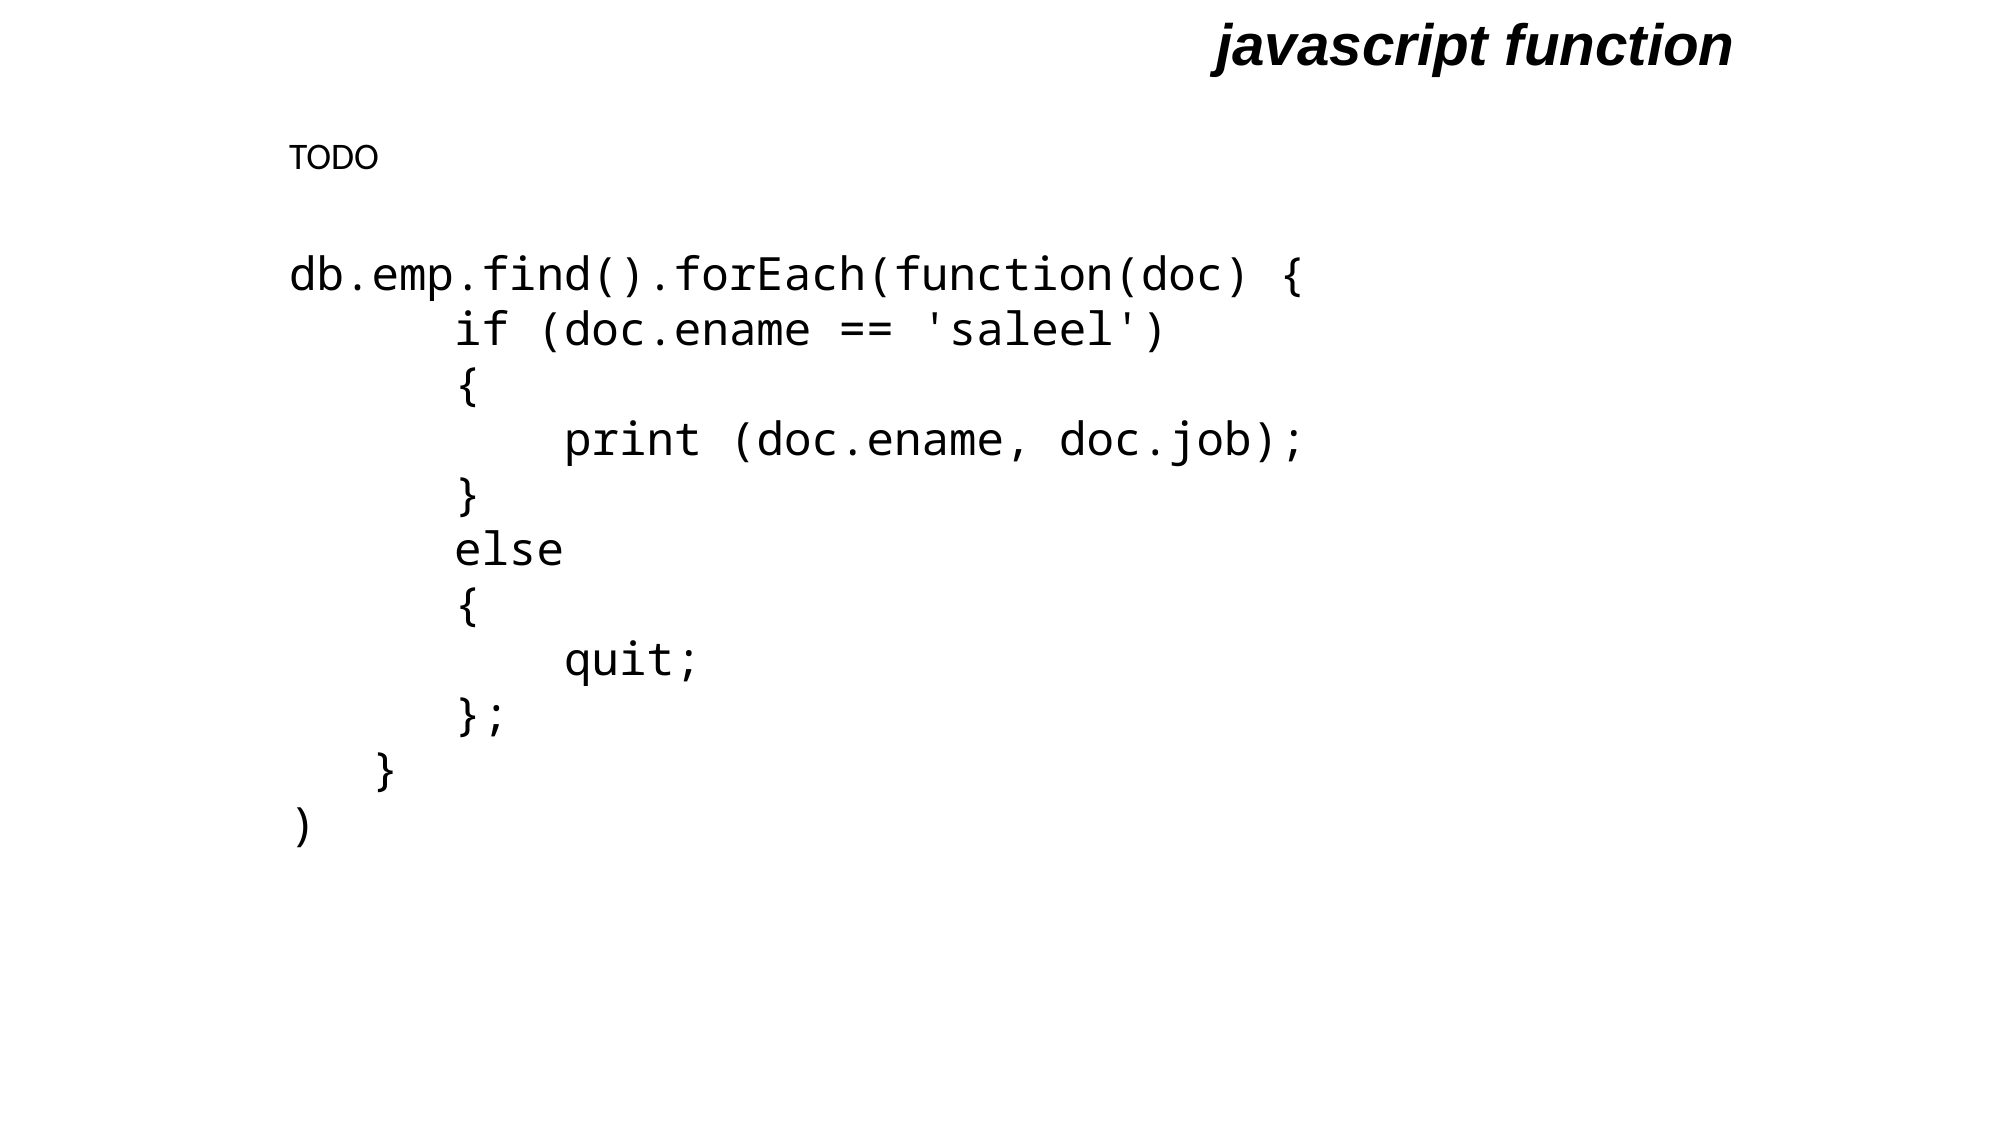

javascript function
TODO
db.emp.find().forEach(function(doc) {
 if (doc.ename == 'saleel')
 {
 print (doc.ename, doc.job);
 }
 else
 {
 quit;
 };
 }
)